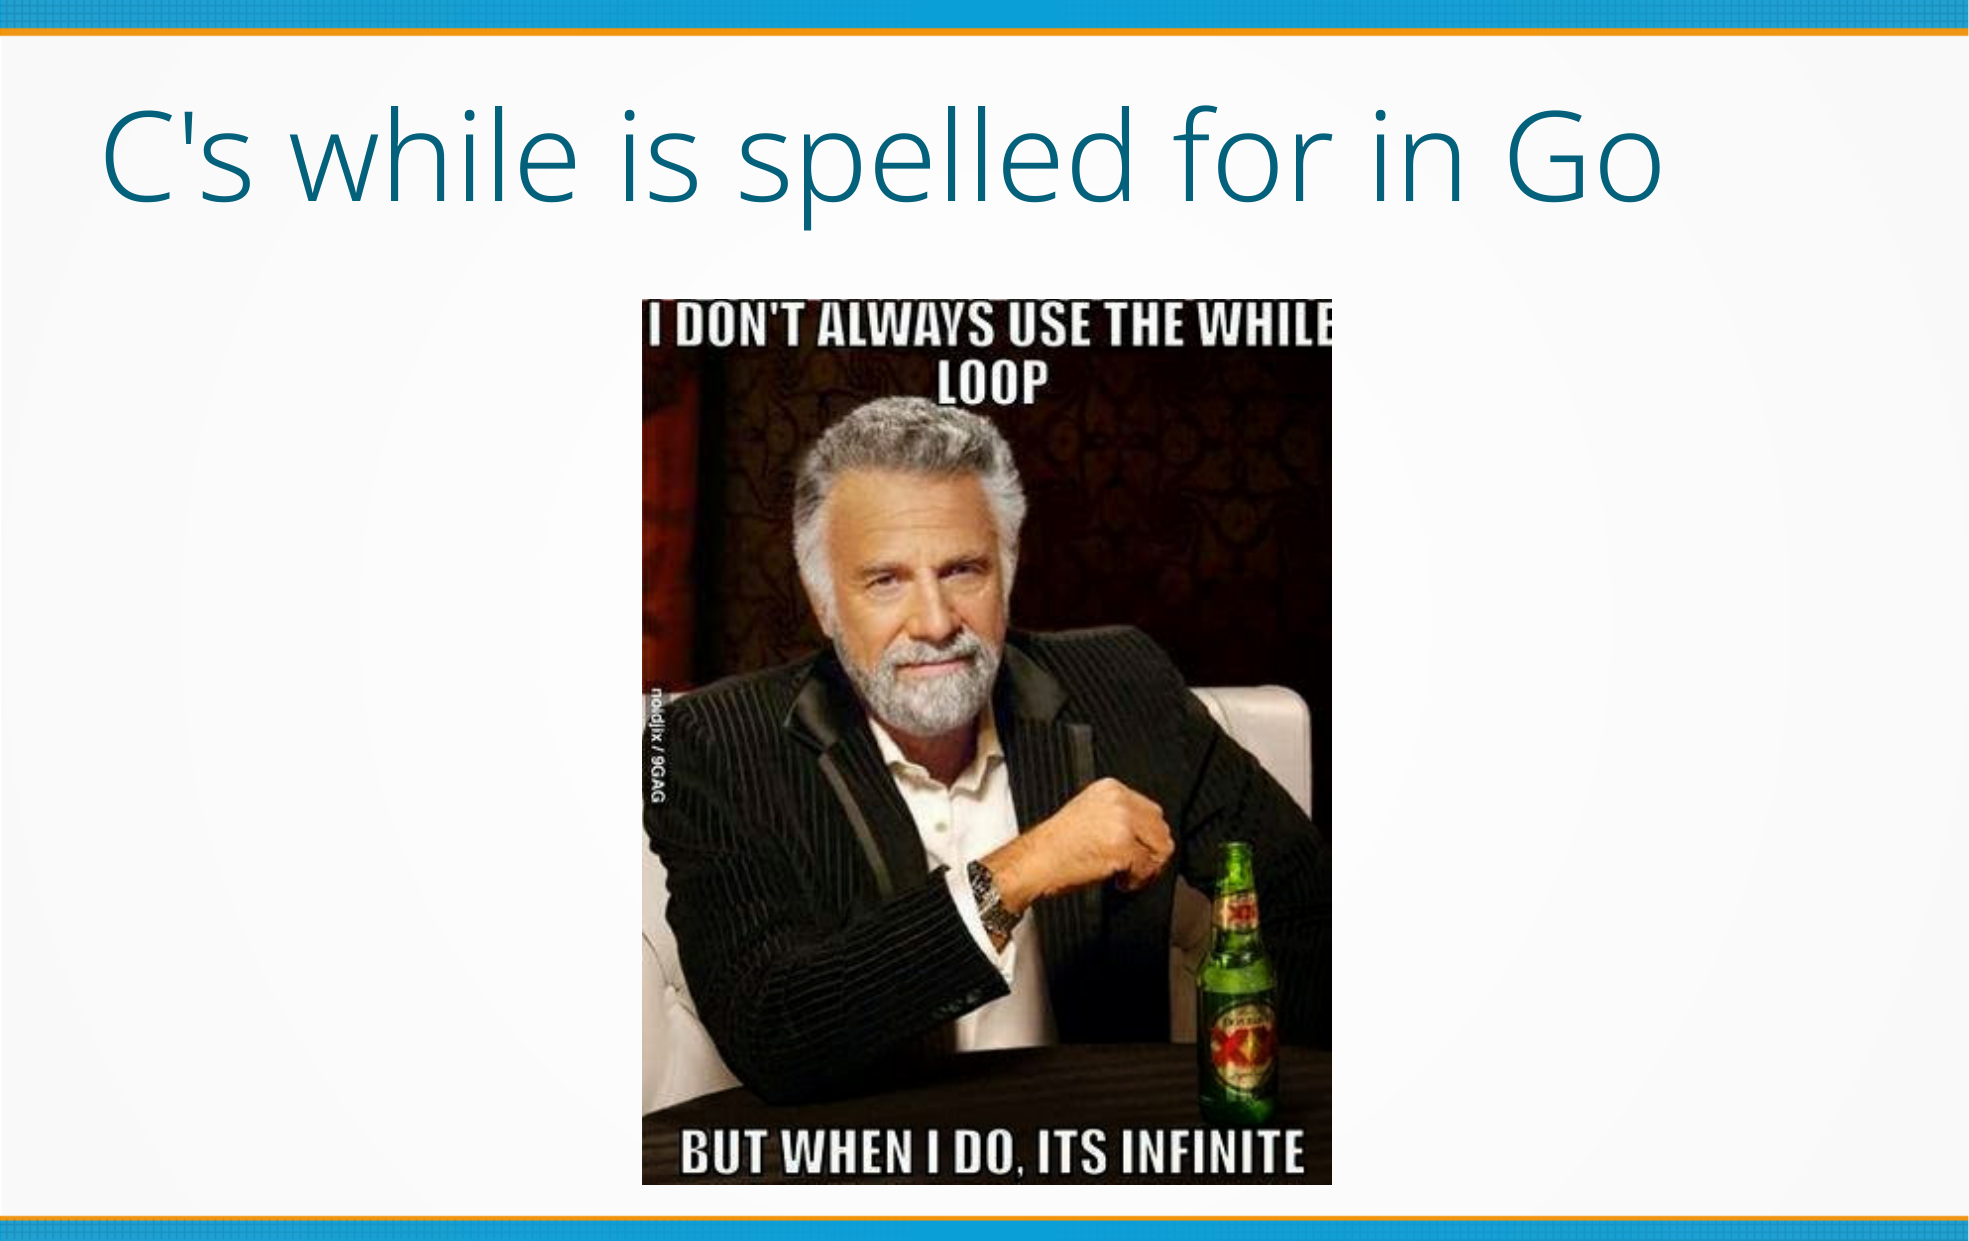

# C's while is spelled for in Go